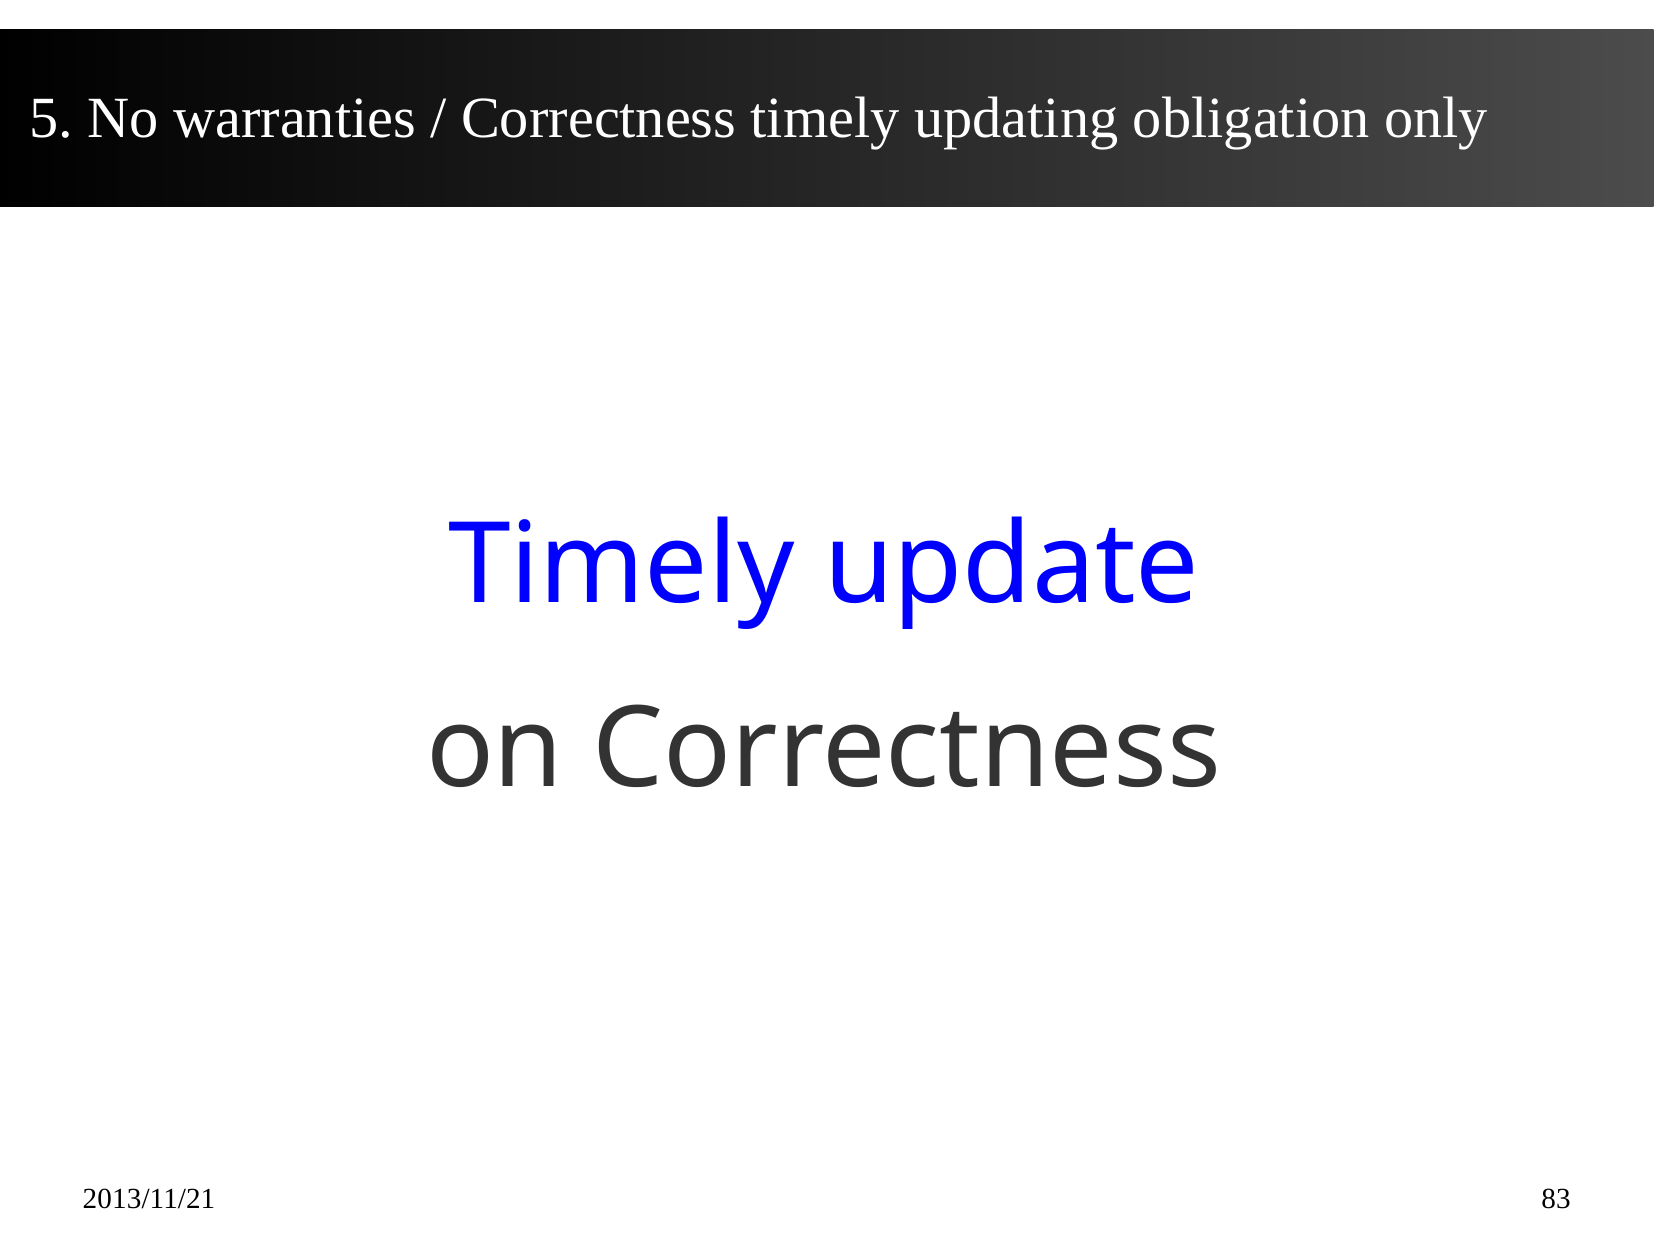

5. No warranties / Correctness timely updating obligation only
Timely update on Correctness
2013/11/21
83